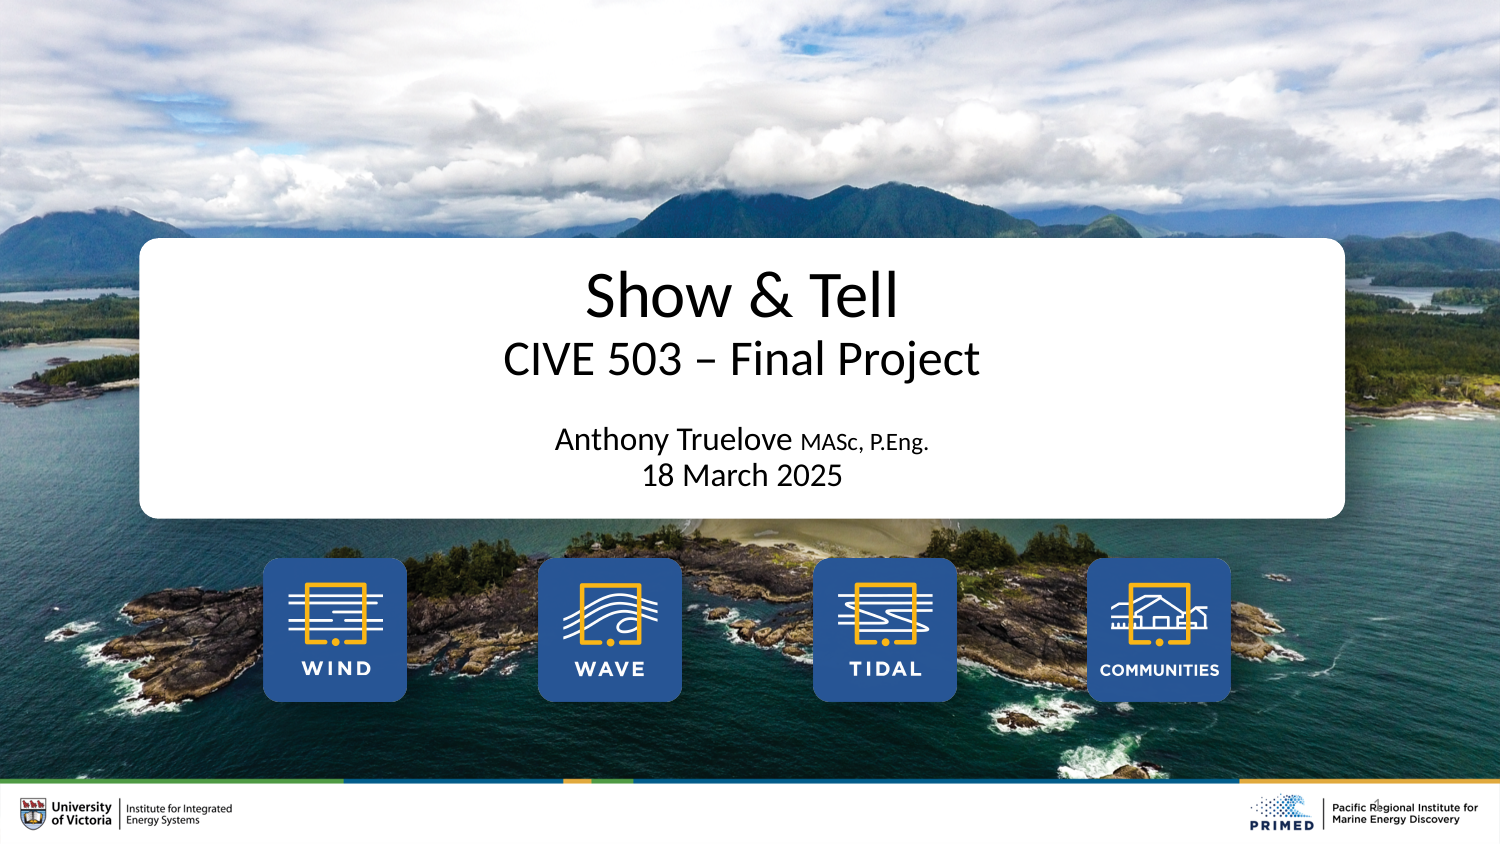

# Show & Tell CIVE 503 – Final Project Anthony Truelove MASc, P.Eng. 18 March 2025
1